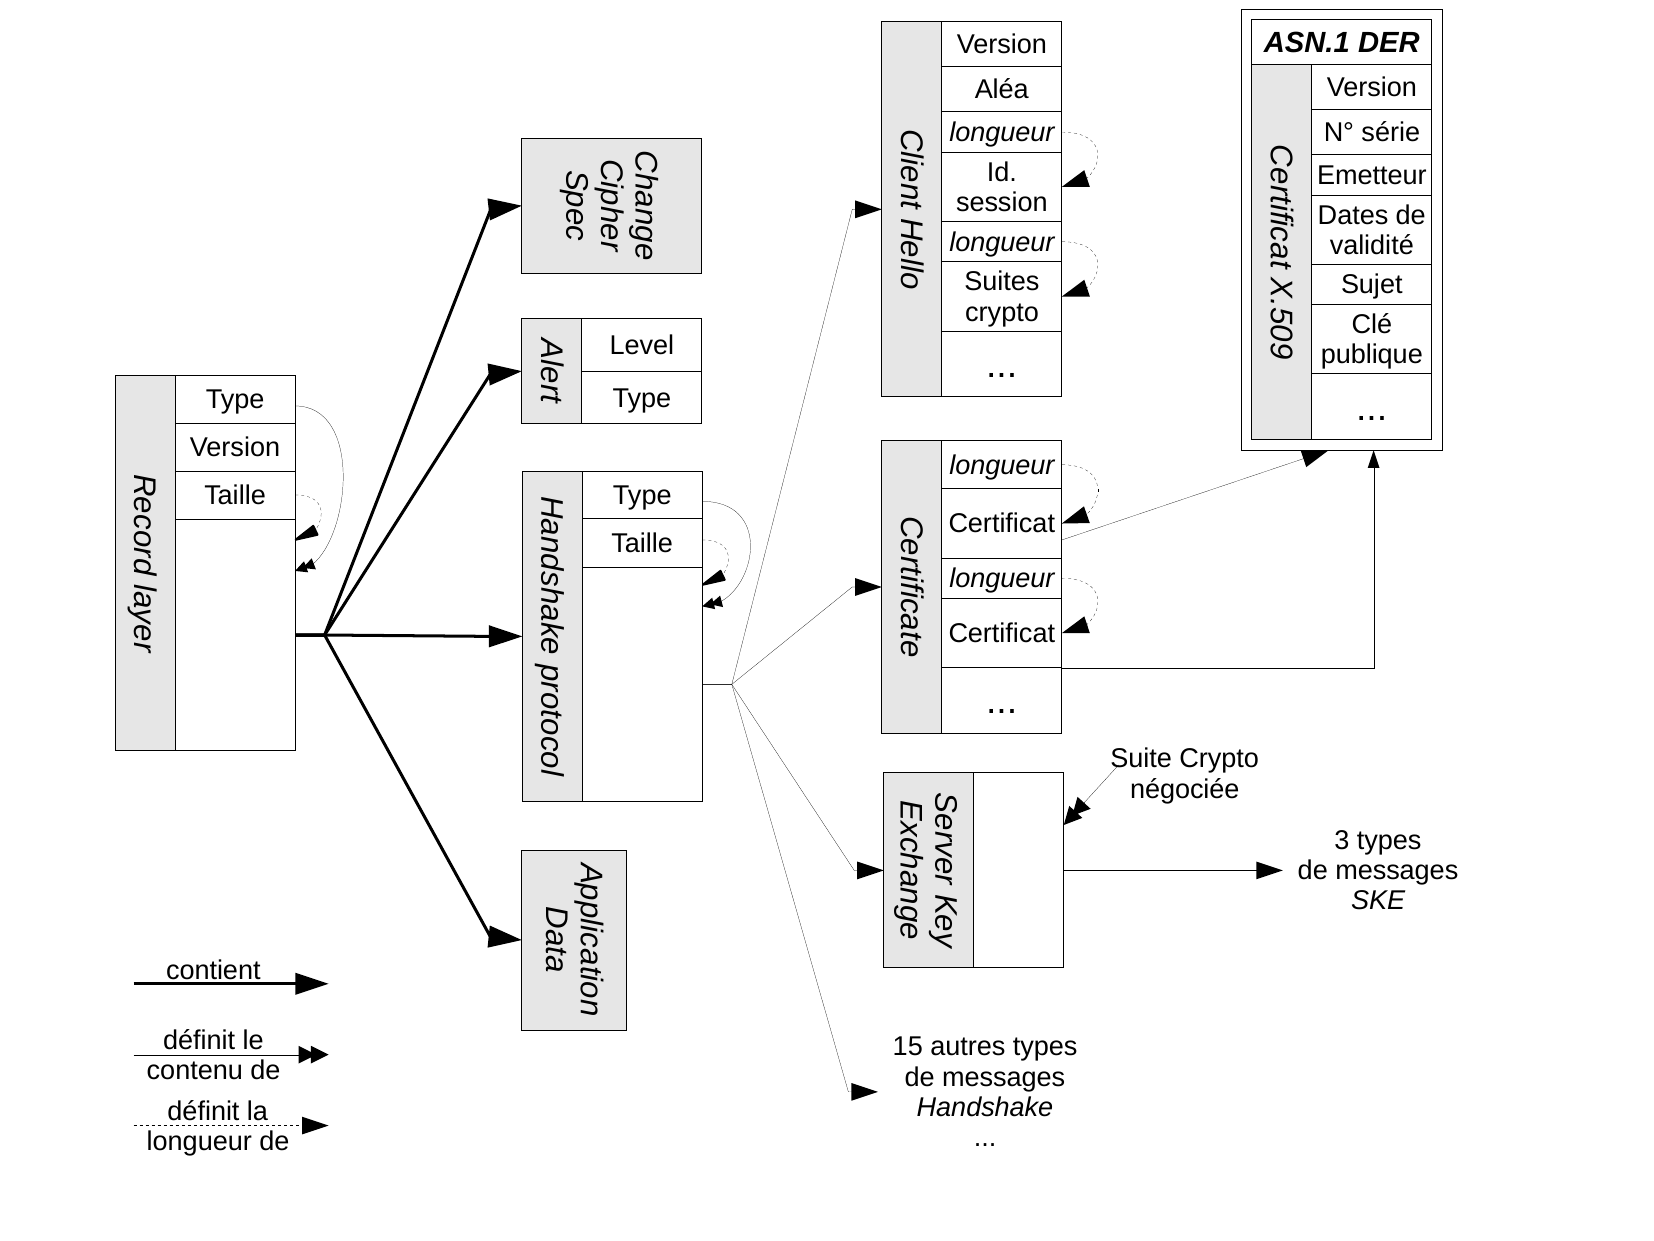

ASN.1 DER
Version
N° série
Emetteur
Dates de
validité
Certificat X.509
Sujet
Clé
publique
...
Version
Aléa
longueur
Change
Cipher
Spec
Id.
session
Client Hello
longueur
Suites
crypto
Level
Alert
Type
...
Type
Version
longueur
Type
Taille
Certificat
Taille
Record layer
Certificate
longueur
Certificat
Handshake protocol
...
Suite Crypto
négociée
3 types
de messages
SKE
Server Key
Exchange
Application
Data
contient
définit le
contenu de
15 autres types
de messages
Handshake
...
définit la
longueur de